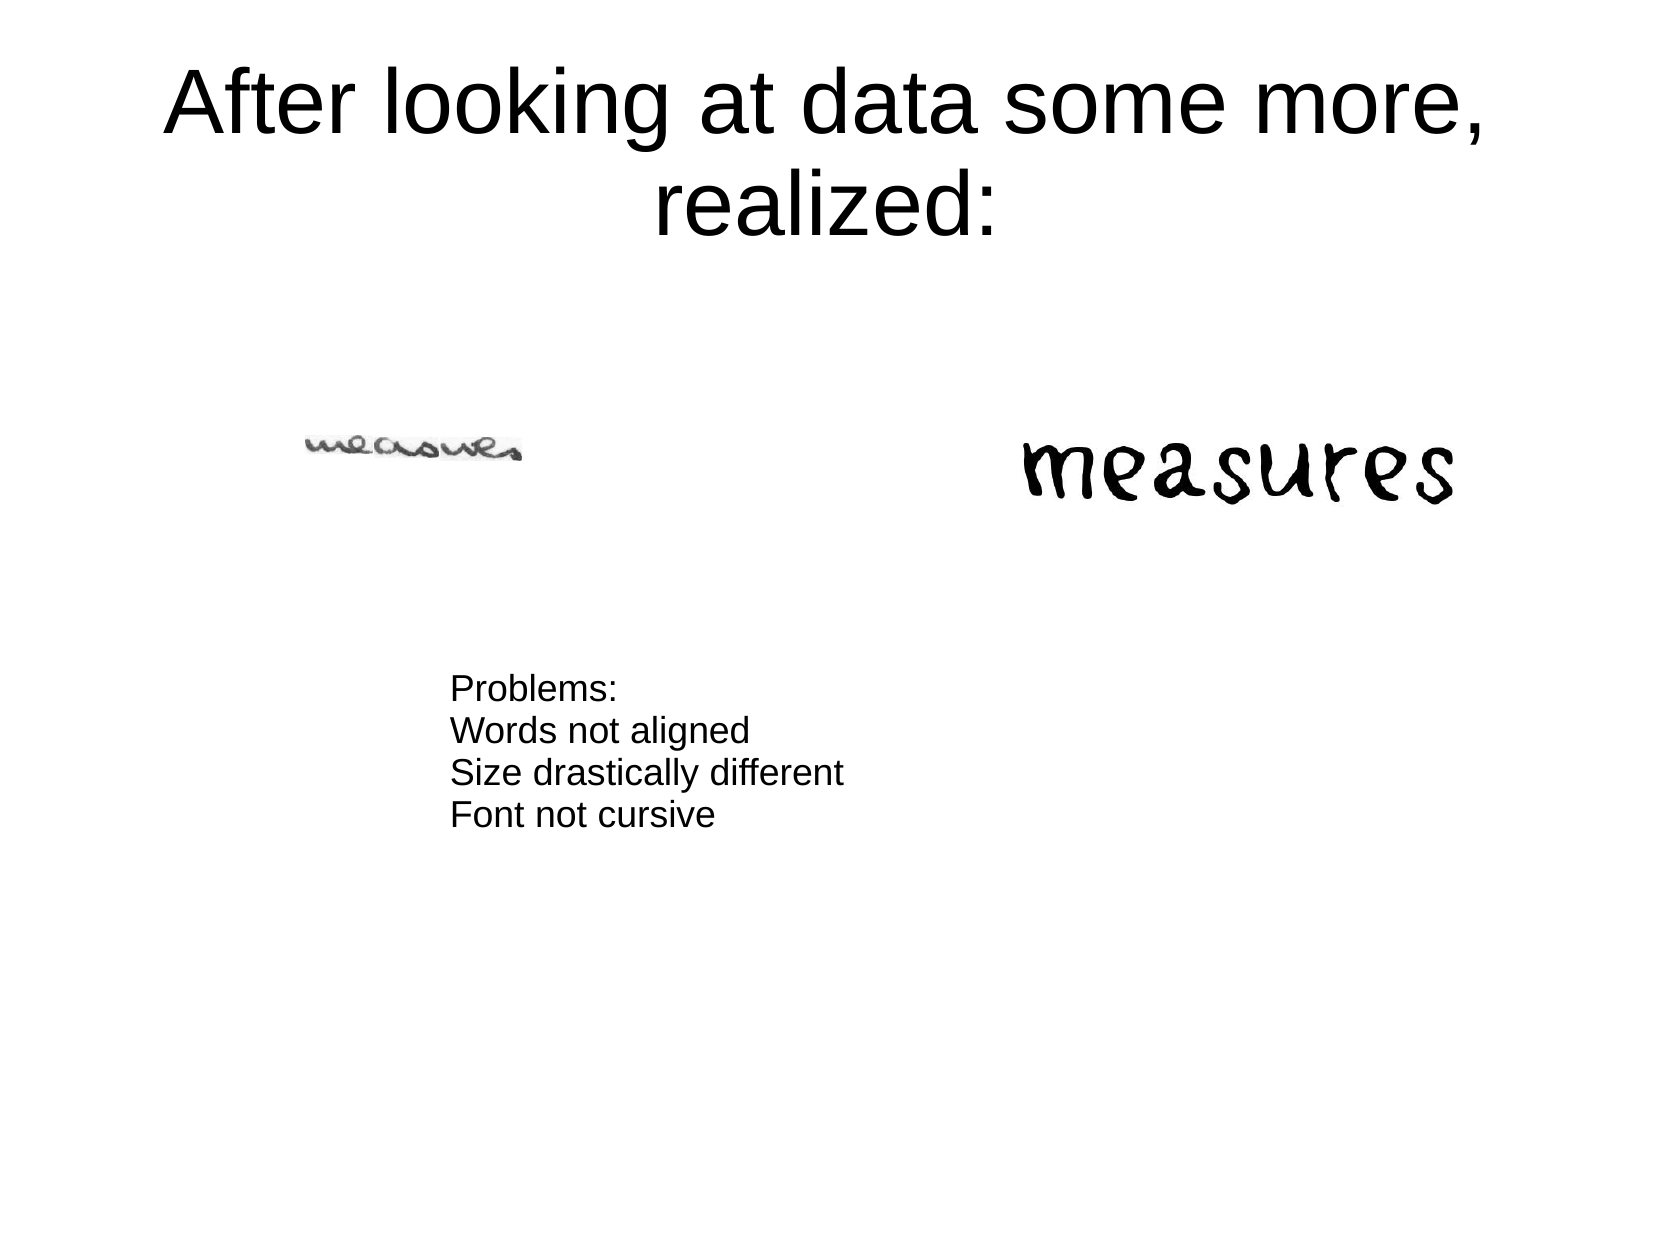

# After looking at data some more, realized:
Problems:
Words not aligned
Size drastically different
Font not cursive